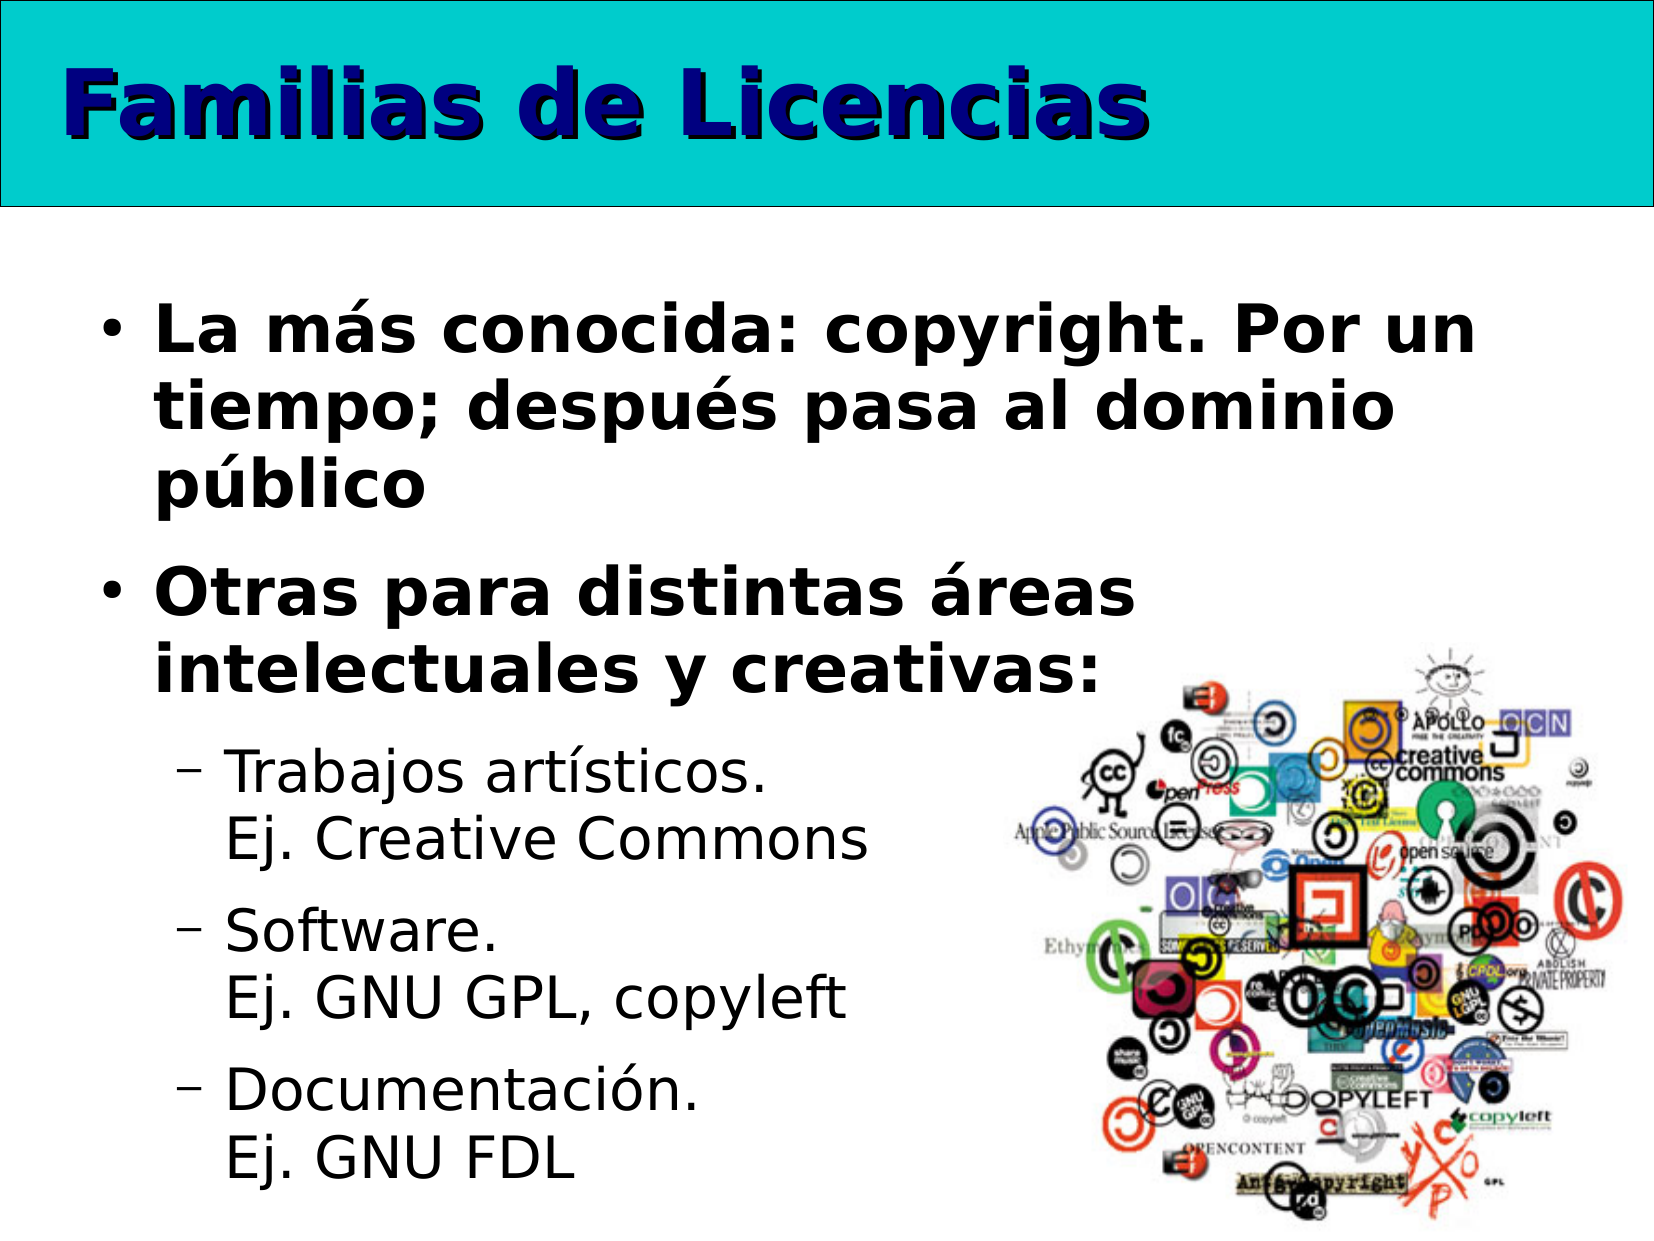

# Familias de Licencias
La más conocida: copyright. Por un tiempo; después pasa al dominio público
Otras para distintas áreas intelectuales y creativas:
Trabajos artísticos.
Ej. Creative Commons
Software.
Ej. GNU GPL, copyleft
Documentación.
Ej. GNU FDL